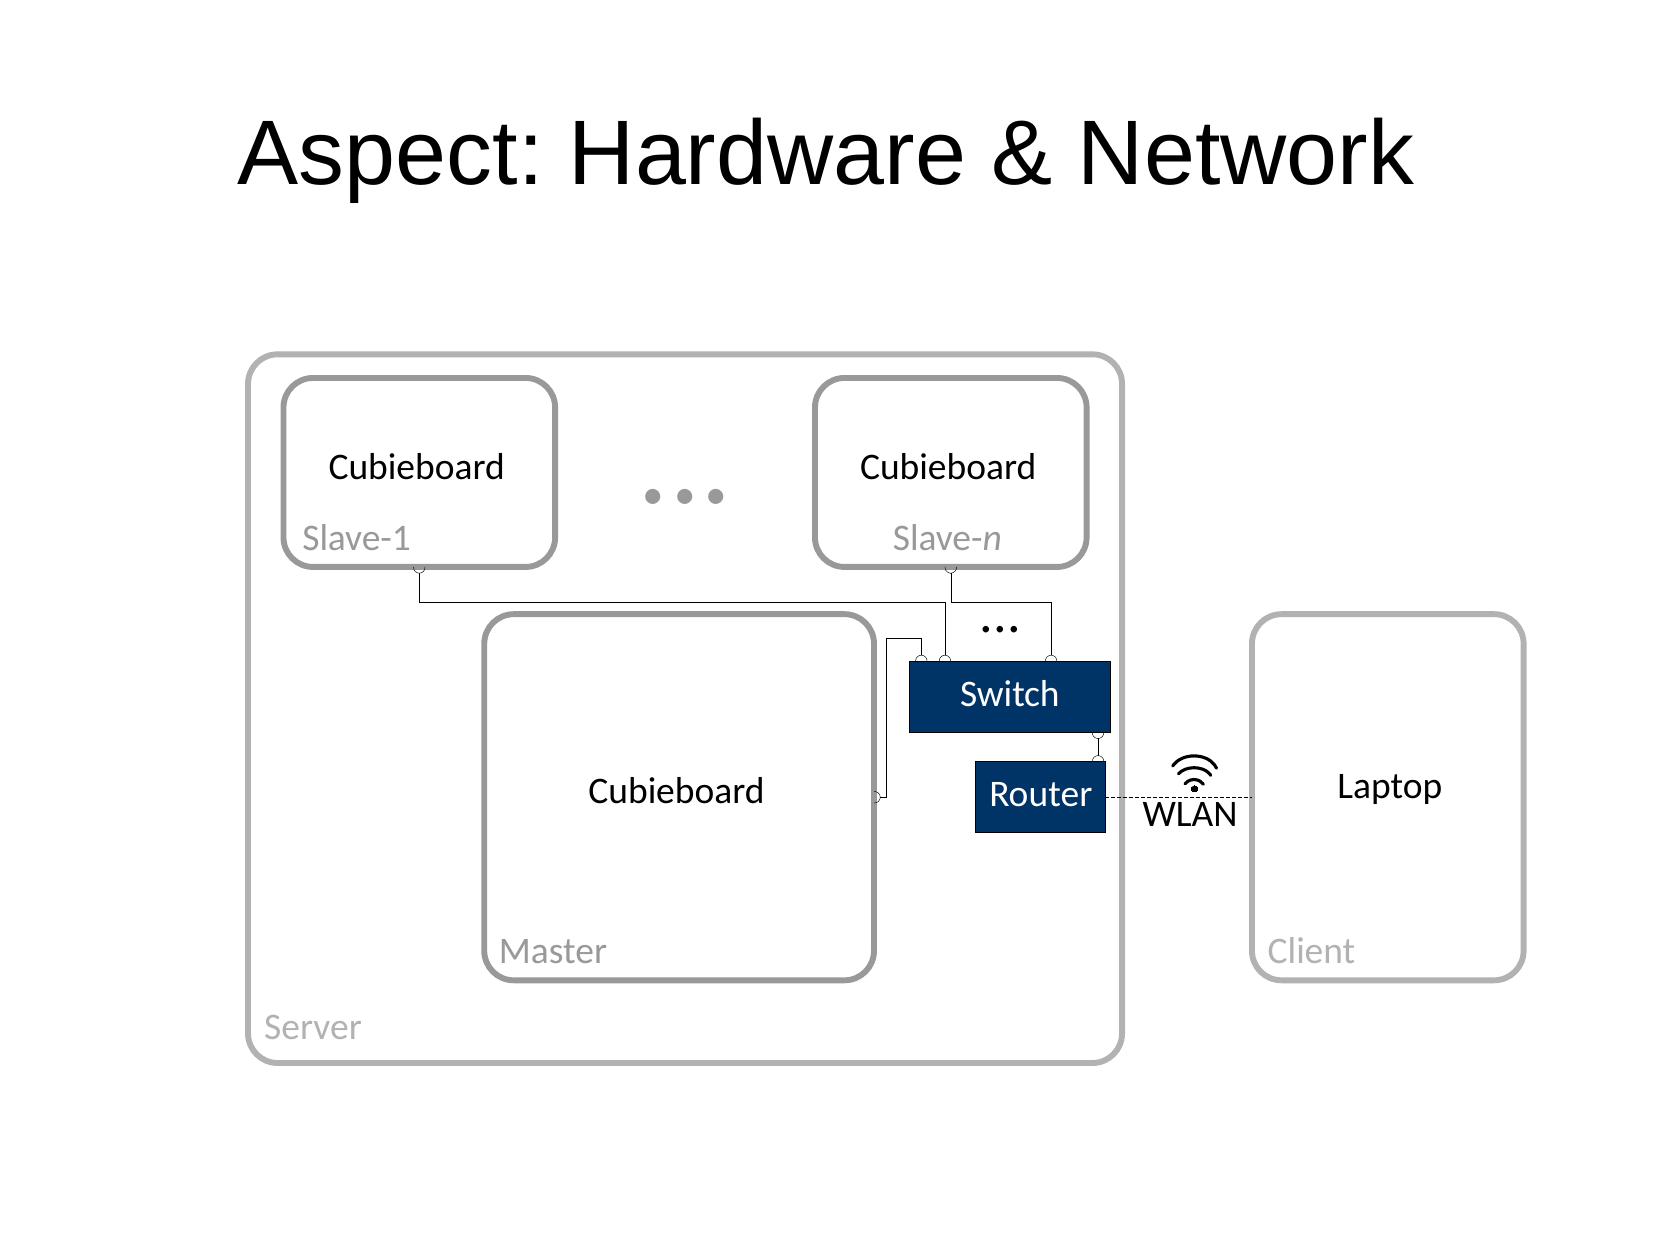

# Aspect: Hardware & Network
Cubieboard
Cubieboard
...
Switch
Router
Laptop
Cubieboard
WLAN